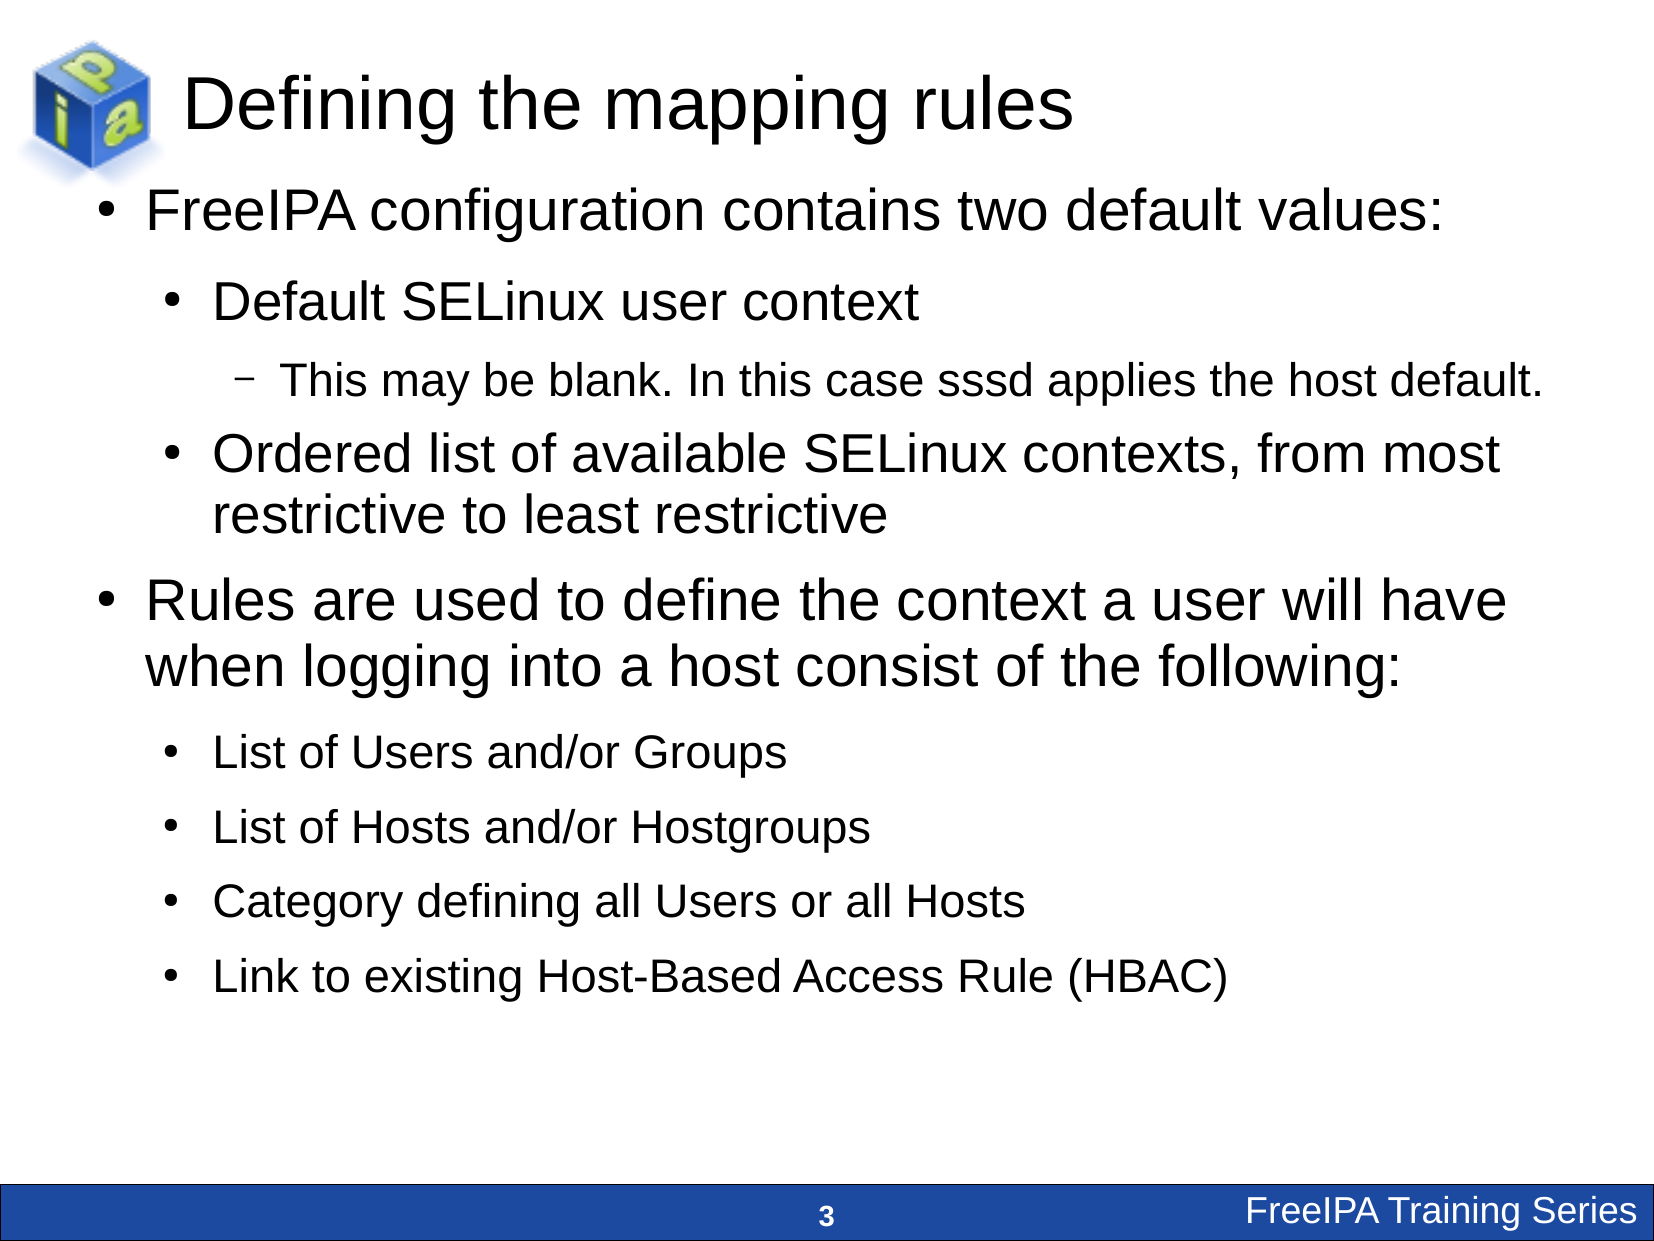

# Defining the mapping rules
FreeIPA configuration contains two default values:
Default SELinux user context
This may be blank. In this case sssd applies the host default.
Ordered list of available SELinux contexts, from most restrictive to least restrictive
Rules are used to define the context a user will have when logging into a host consist of the following:
List of Users and/or Groups
List of Hosts and/or Hostgroups
Category defining all Users or all Hosts
Link to existing Host-Based Access Rule (HBAC)
3